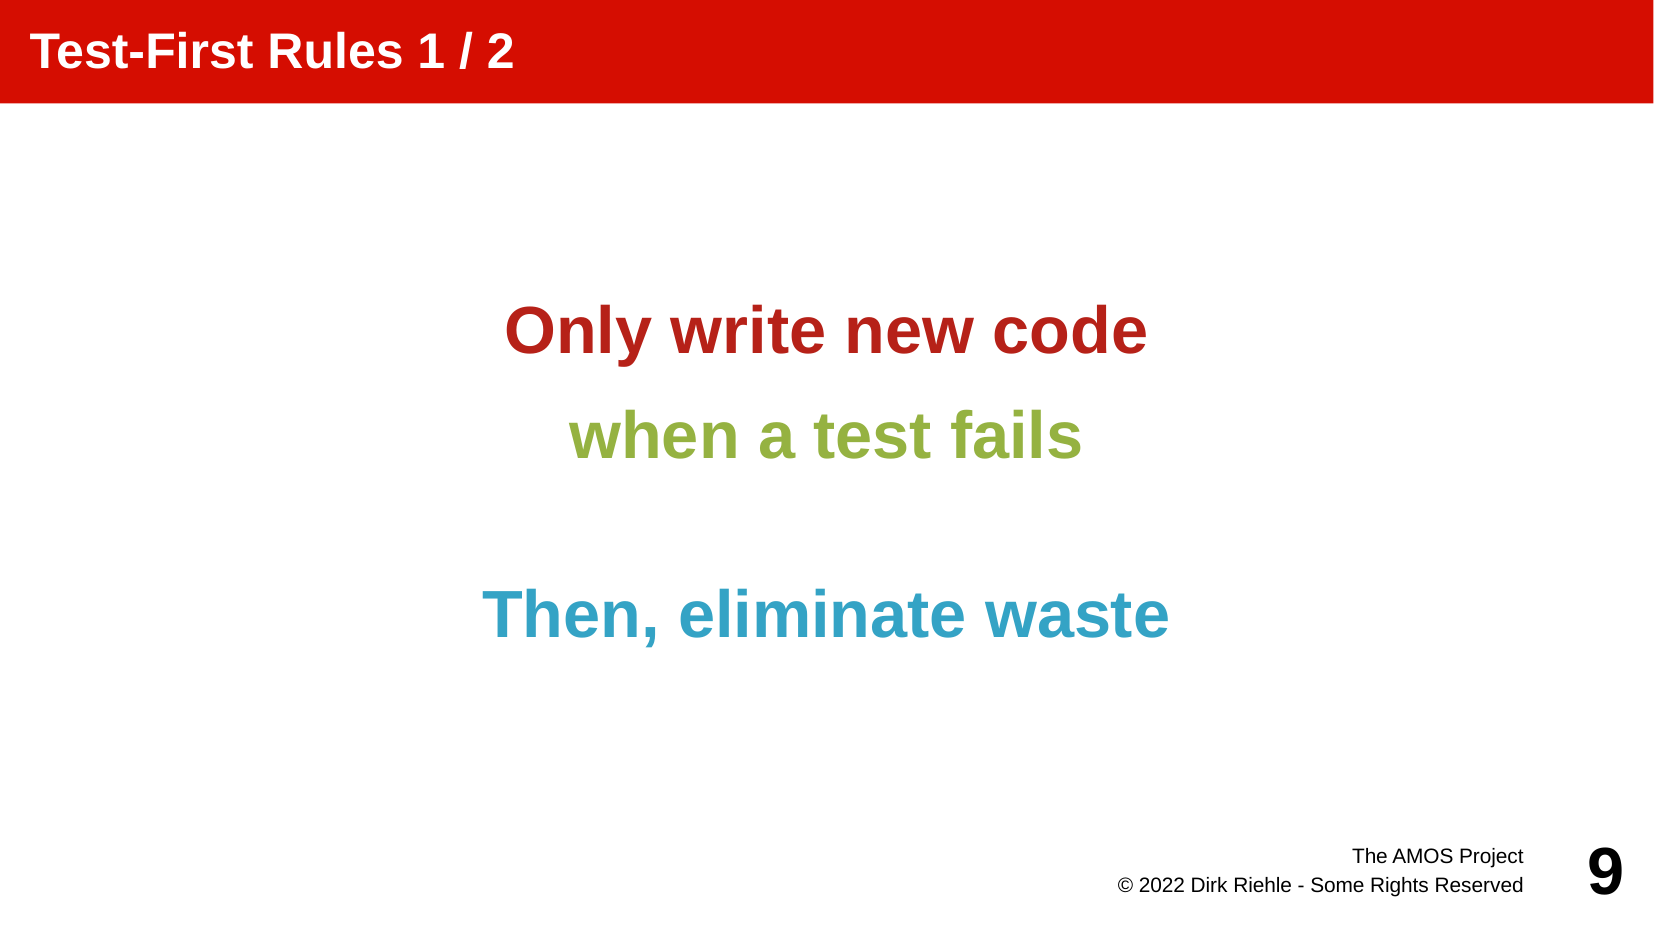

# Test-First Rules 1 / 2
Only write new code
when a test fails
Then, eliminate waste
The AMOS Project
9
© 2022 Dirk Riehle - Some Rights Reserved